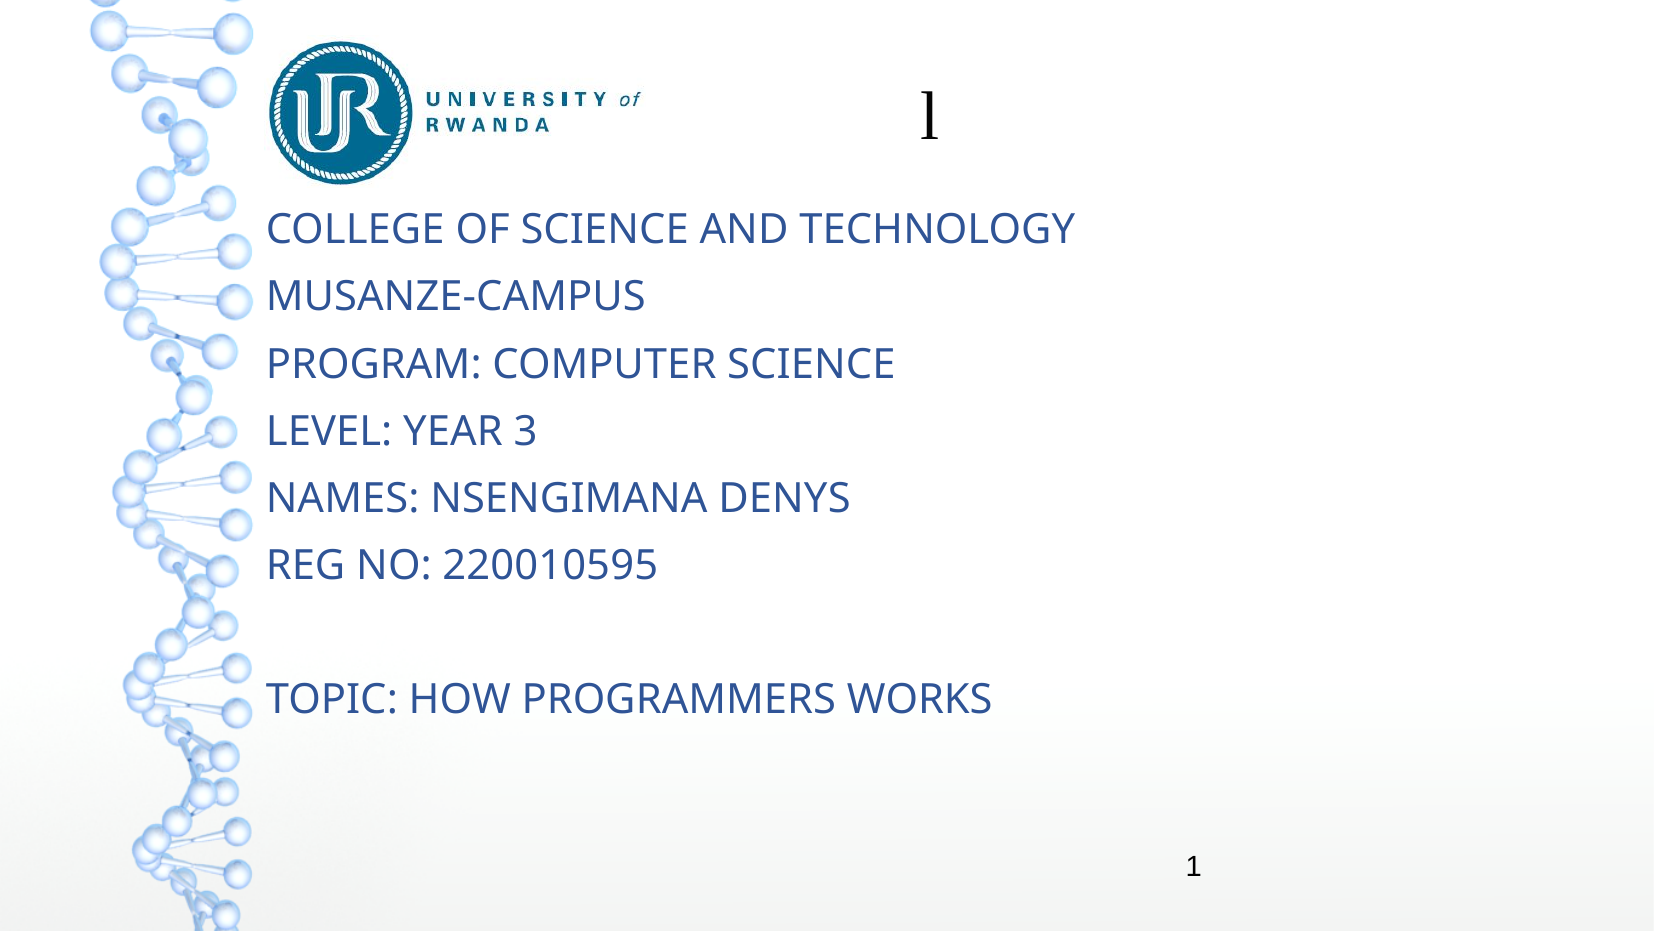

# l
college of science and technology
musanze-campus
program: computer science
level: year 3
Names: nsengimana denys
Reg no: 220010595
topic: how programmers works